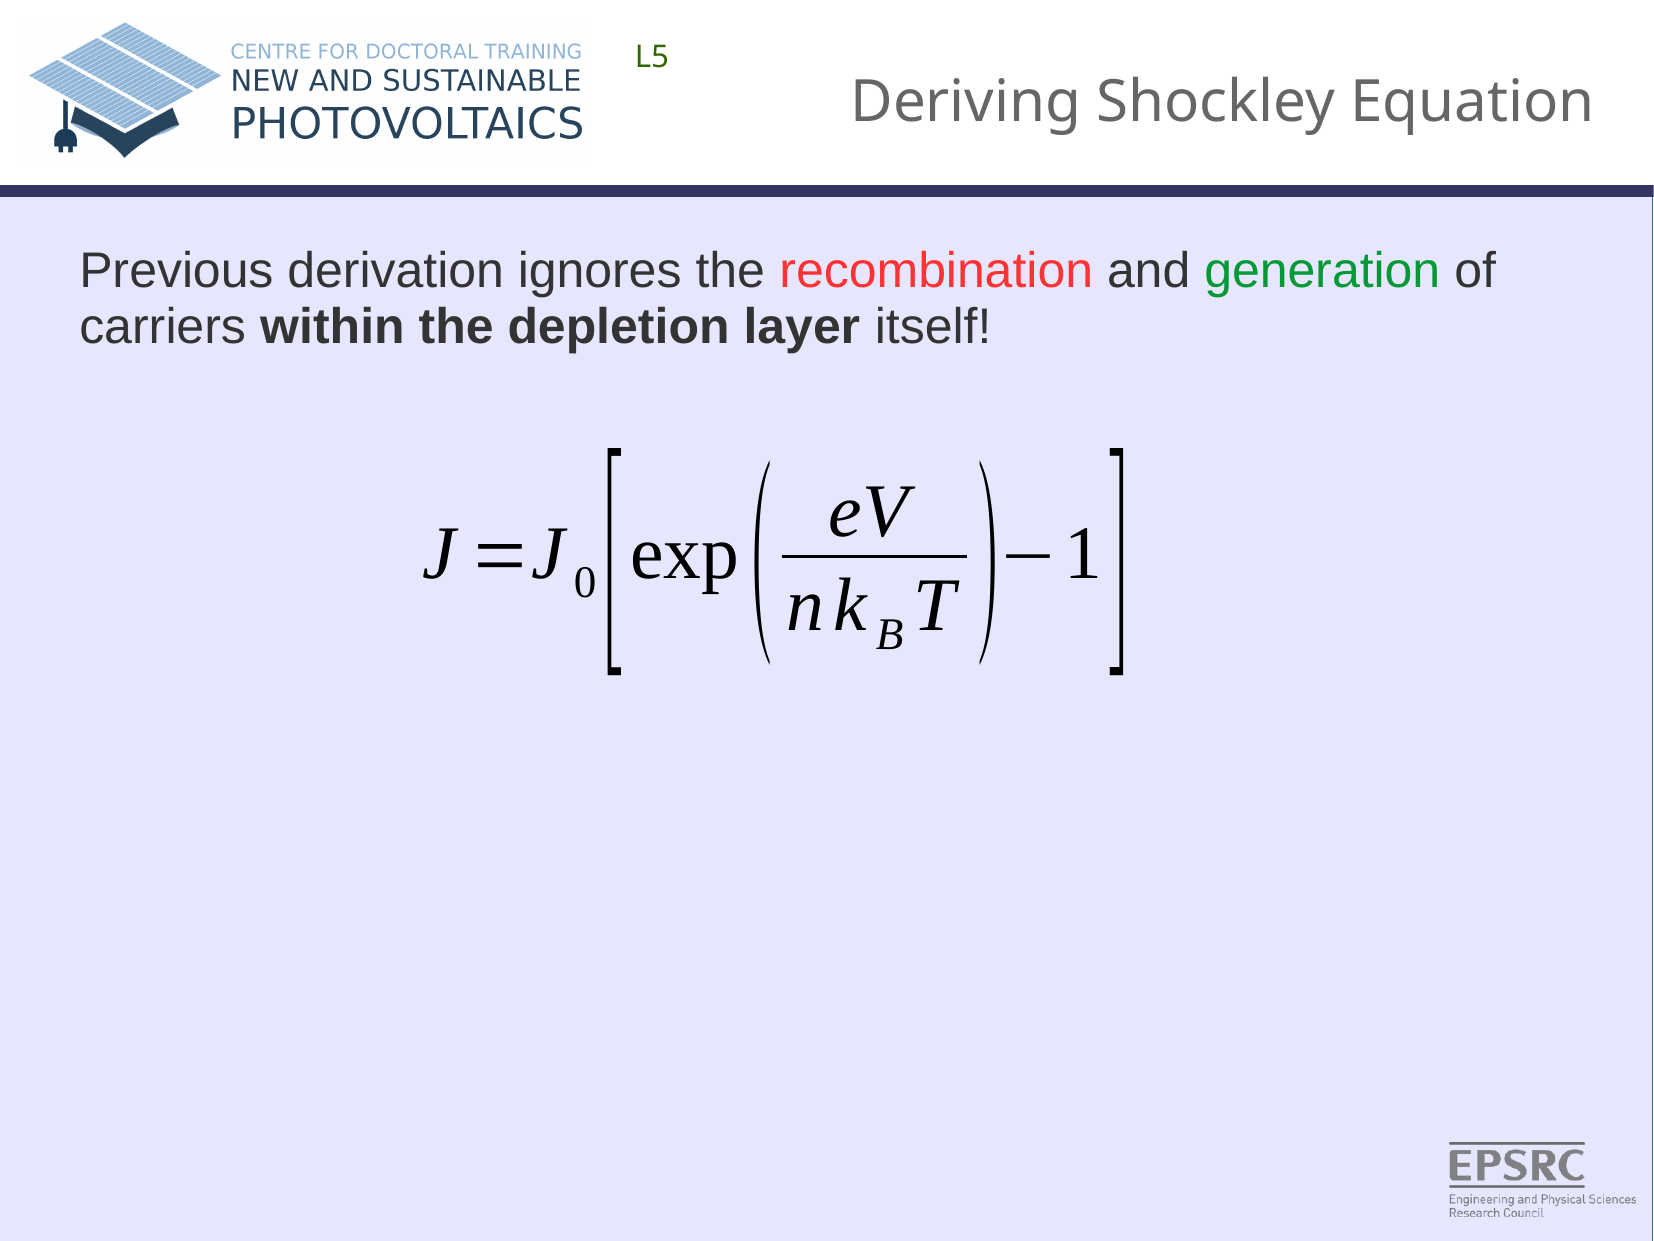

L5
Deriving Shockley Equation
Previous derivation ignores the recombination and generation of carriers within the depletion layer itself!